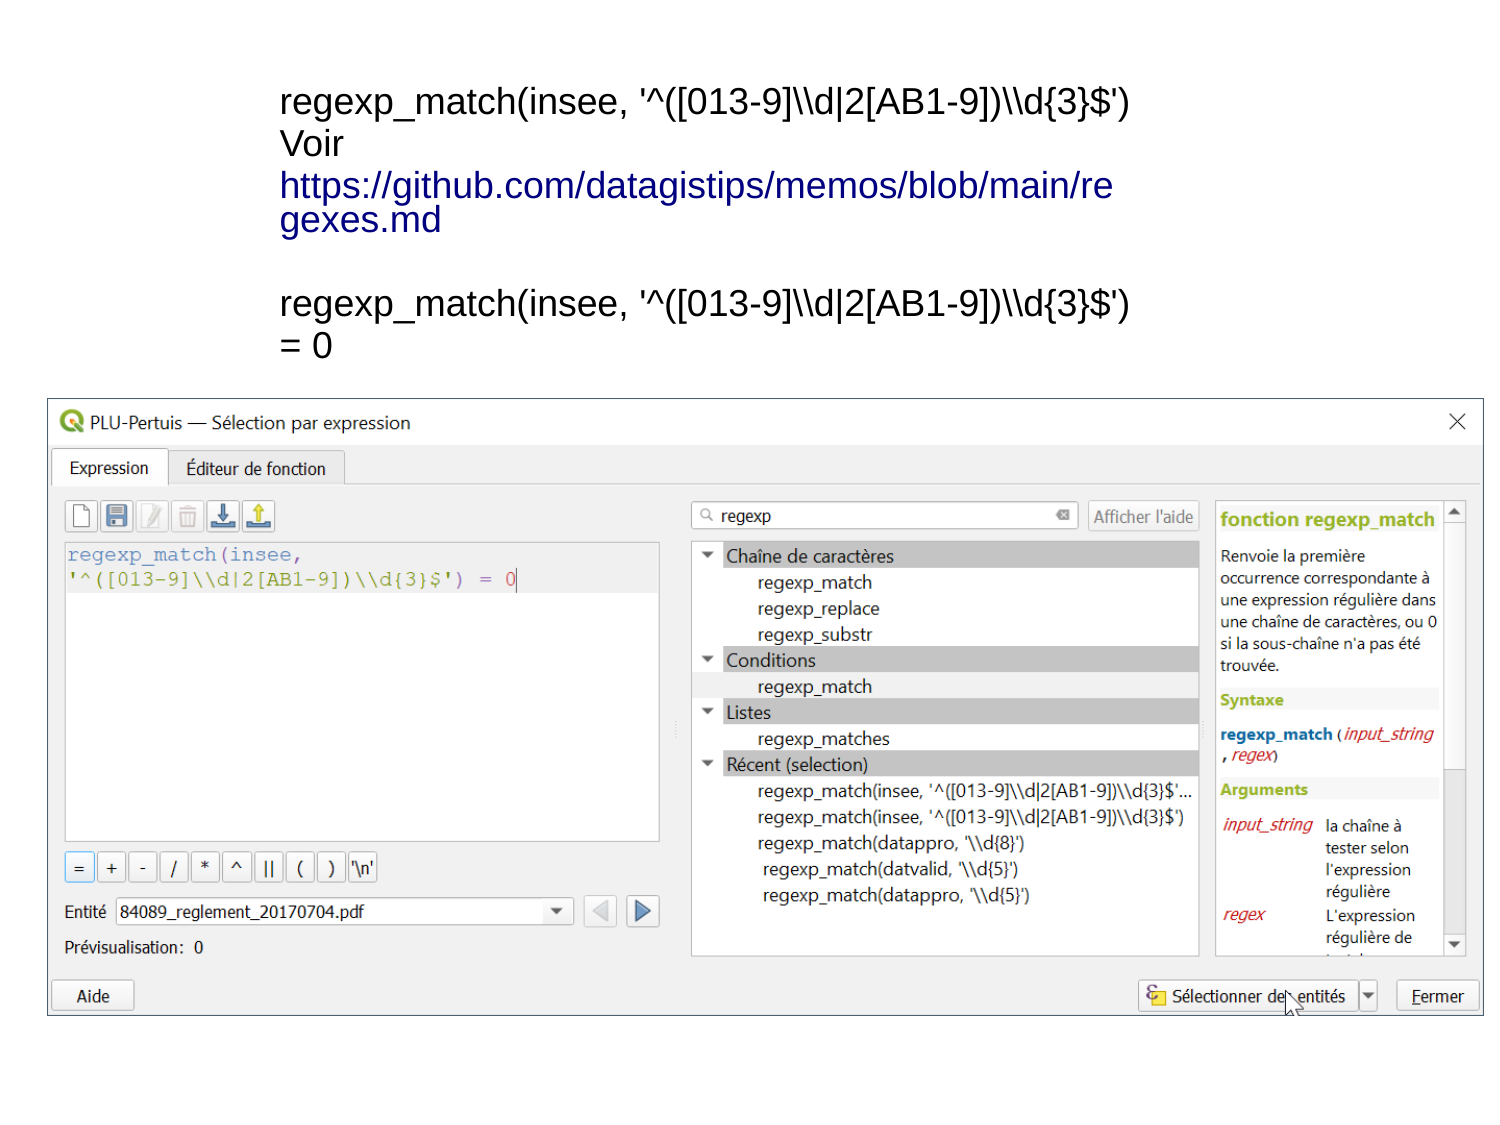

regexp_match(insee, '^([013-9]\\d|2[AB1-9])\\d{3}$')
Voir https://github.com/datagistips/memos/blob/main/regexes.md
regexp_match(insee, '^([013-9]\\d|2[AB1-9])\\d{3}$') = 0